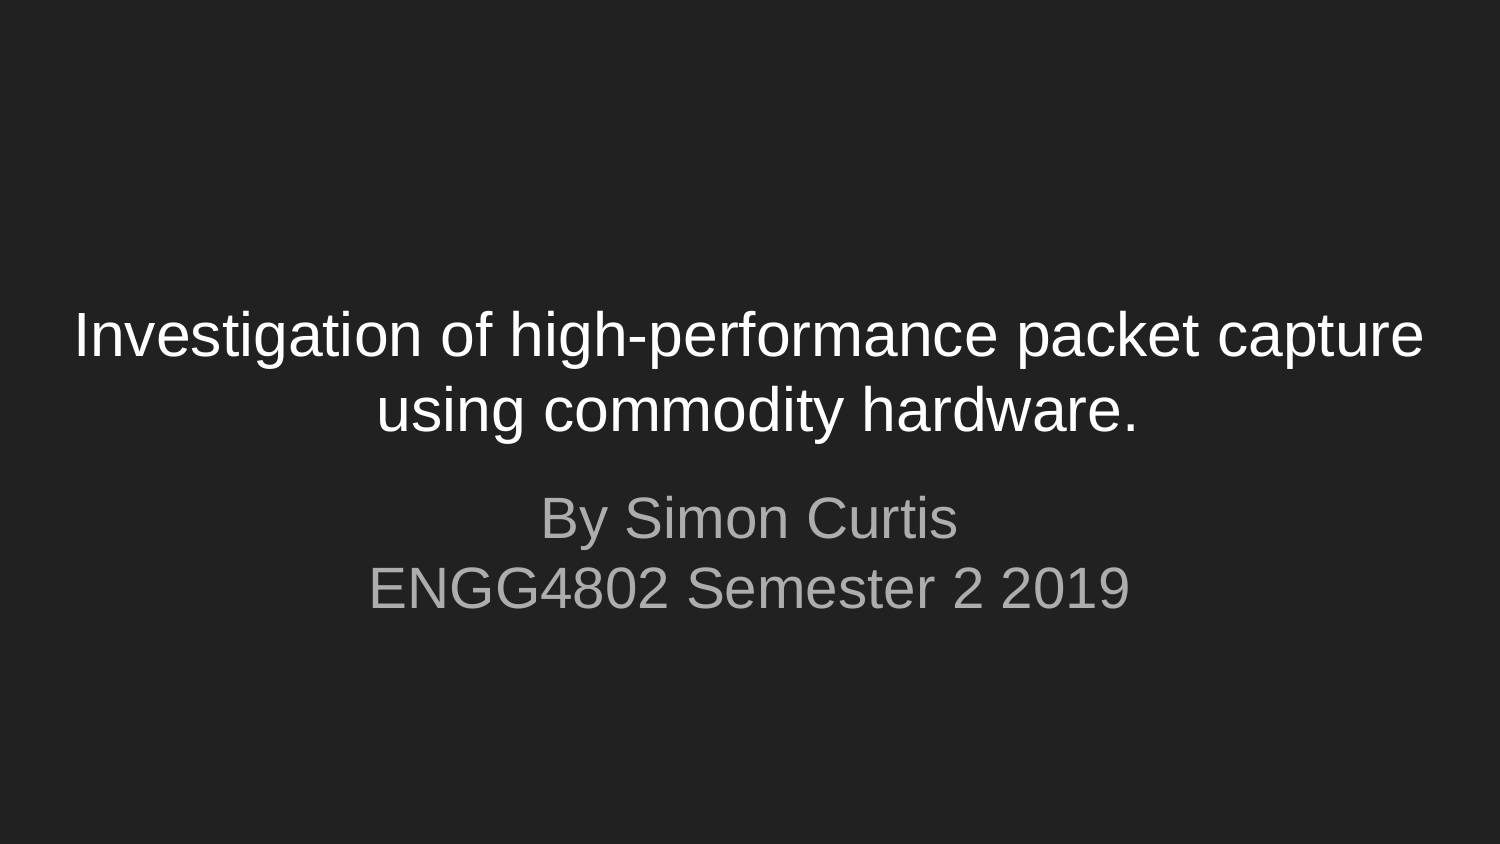

# Investigation of high-performance packet capture using commodity hardware.
By Simon Curtis
ENGG4802 Semester 2 2019